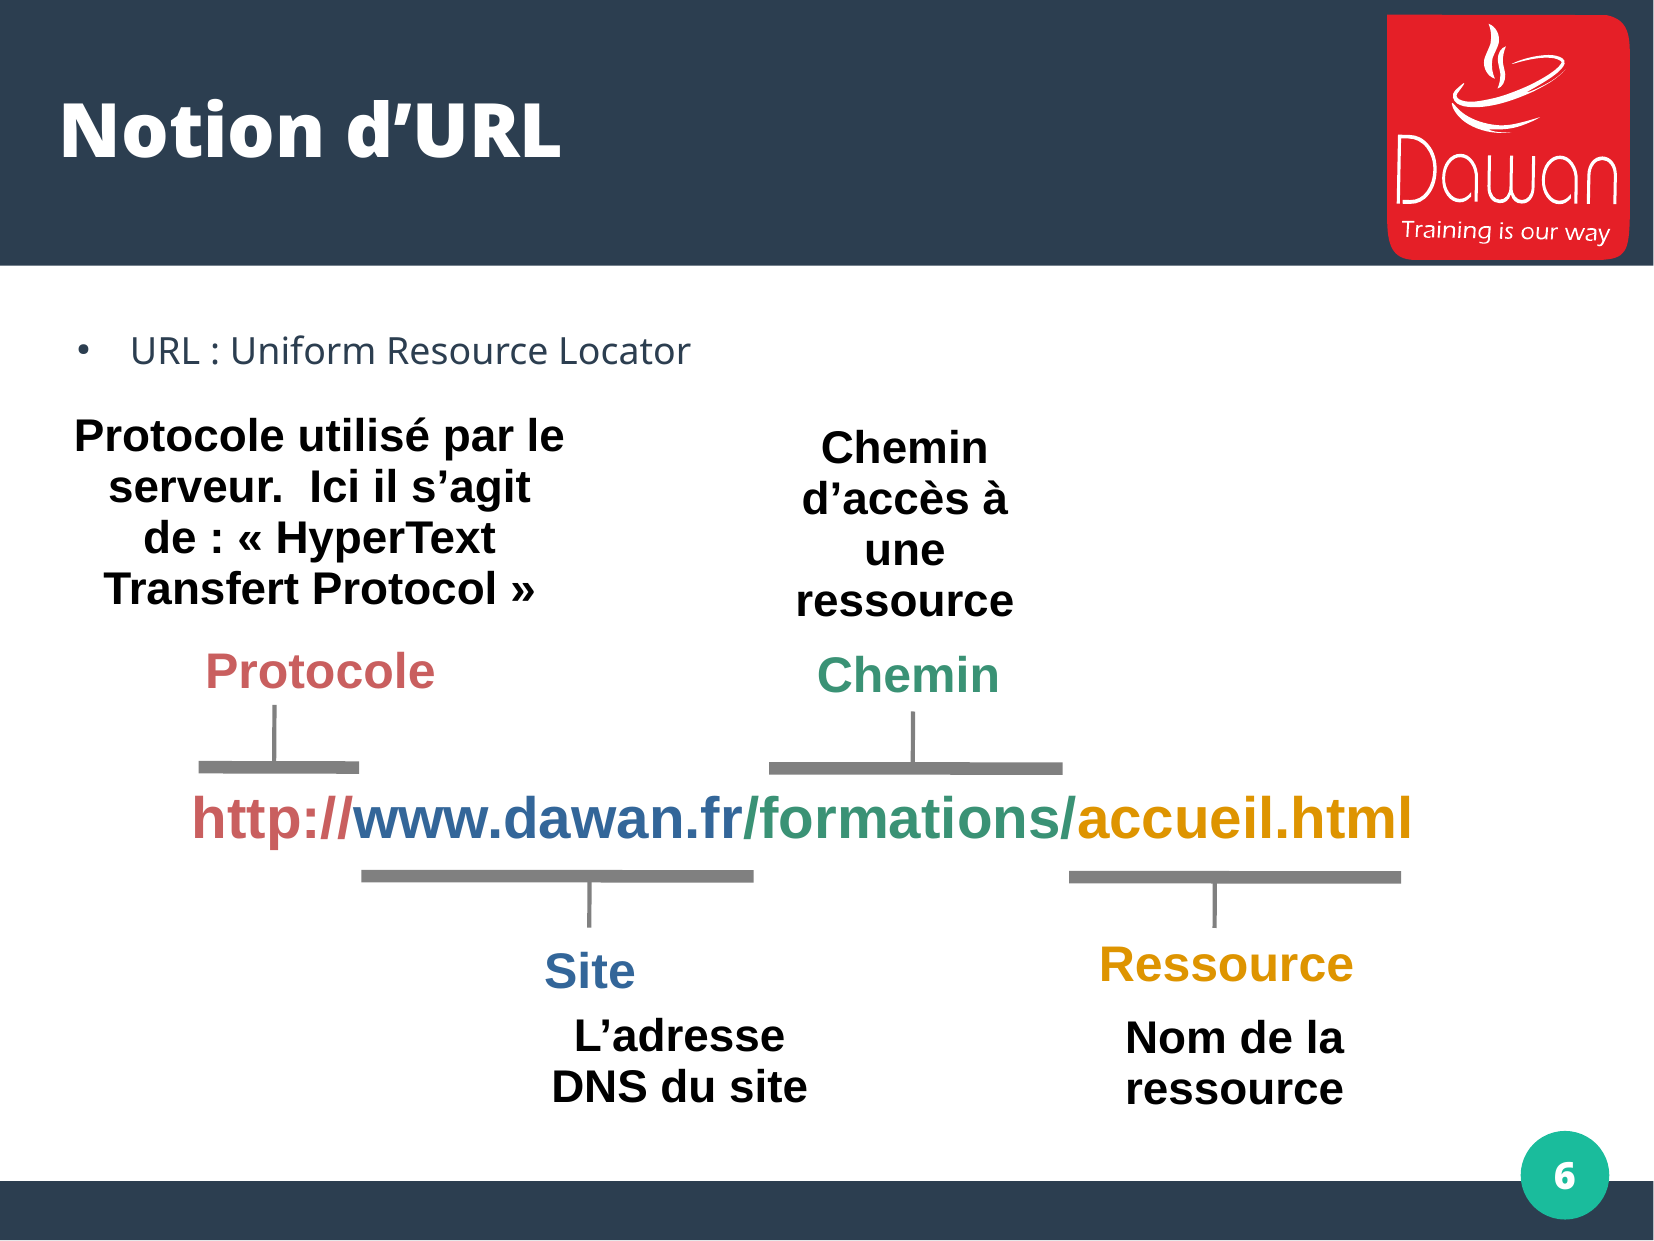

# Notion d’URL
URL : Uniform Resource Locator
Protocole utilisé par le serveur. Ici il s’agit de : « HyperText Transfert Protocol »
Chemin d’accès à une ressource
Protocole
Chemin
http://www.dawan.fr/formations/accueil.html
Ressource
Site
L’adresse DNS du site
Nom de la ressource
6